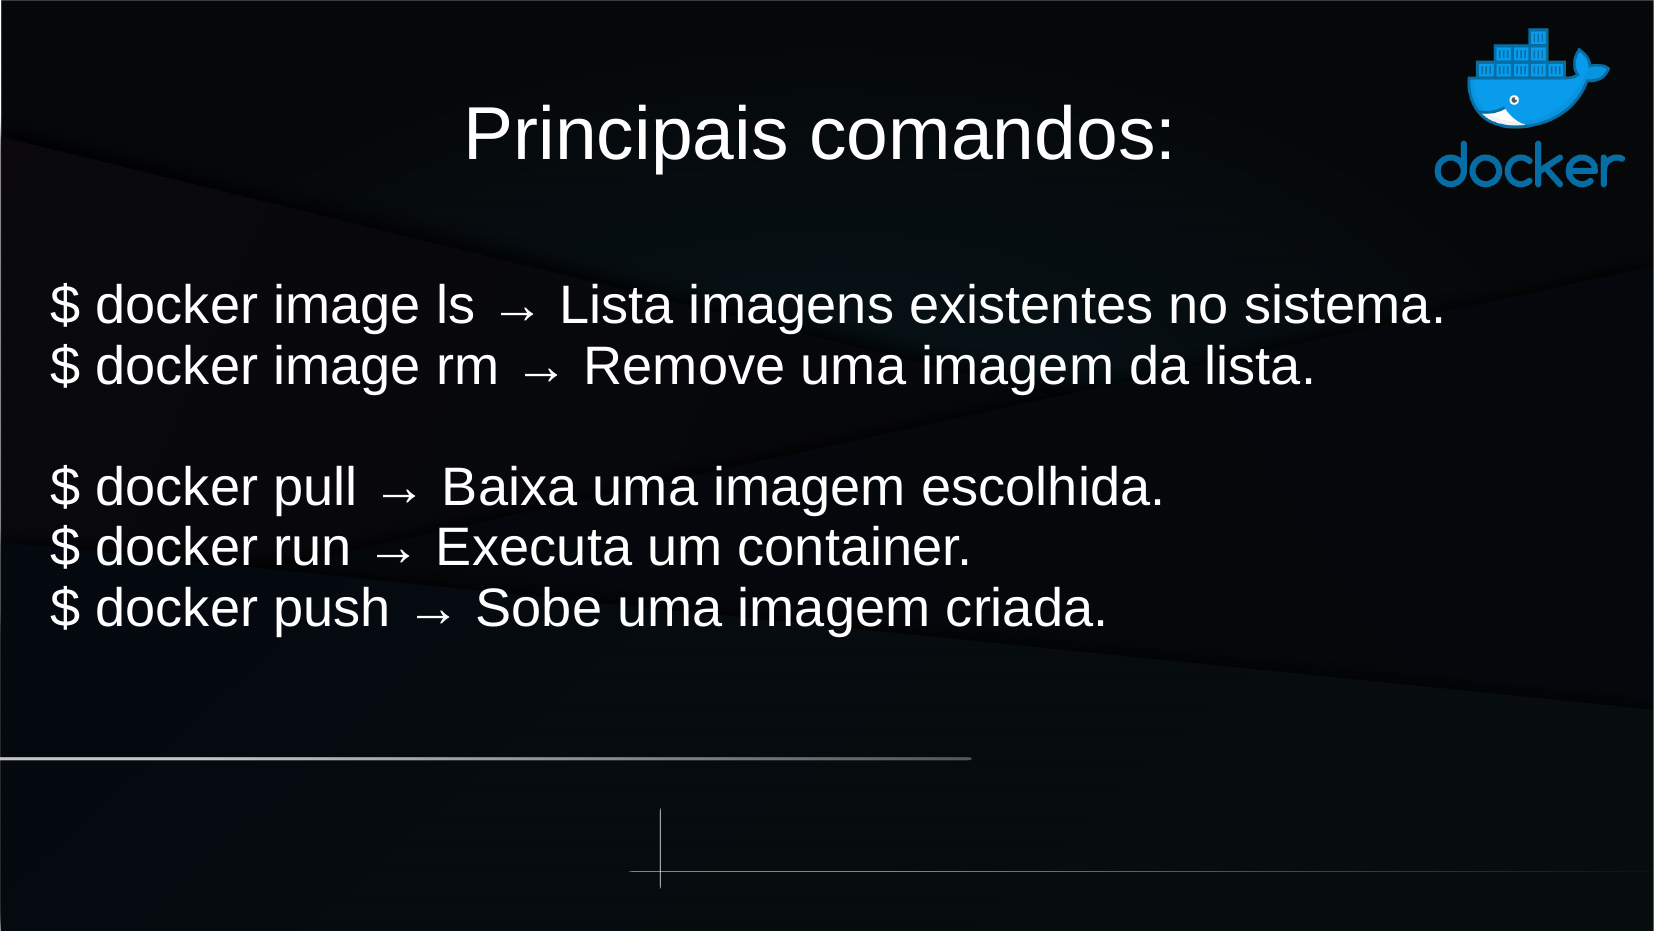

Principais comandos:
$ docker image ls → Lista imagens existentes no sistema.
$ docker image rm → Remove uma imagem da lista.
$ docker pull → Baixa uma imagem escolhida.
$ docker run → Executa um container.
$ docker push → Sobe uma imagem criada.